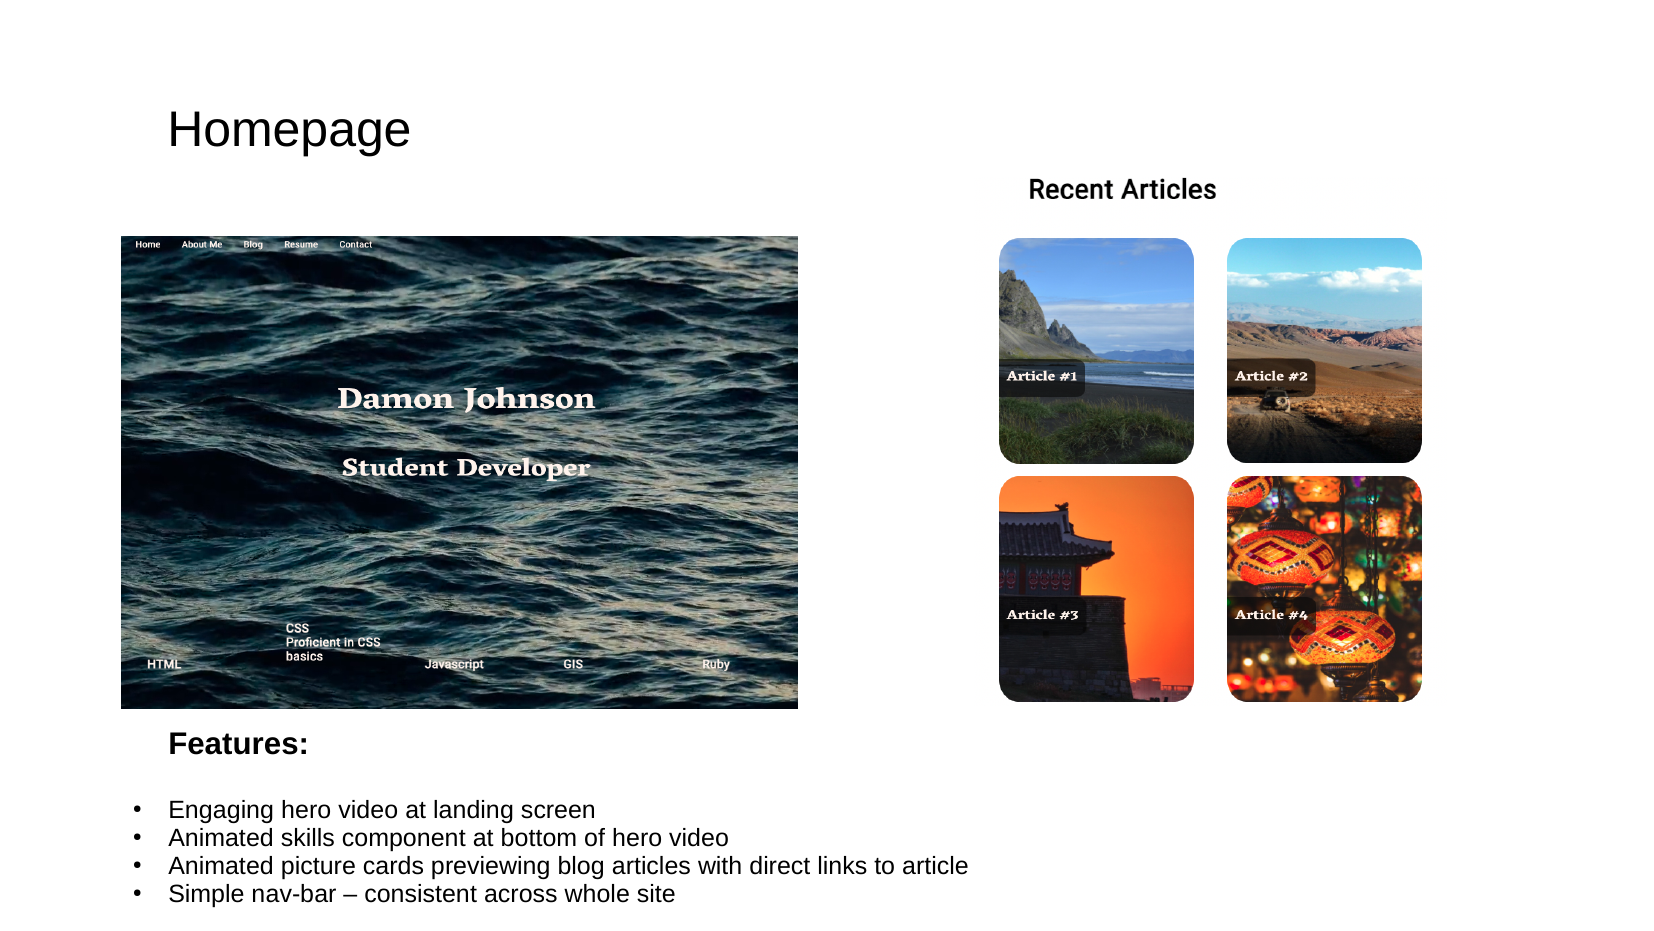

# Homepage
Features:
Engaging hero video at landing screen
Animated skills component at bottom of hero video
Animated picture cards previewing blog articles with direct links to article
Simple nav-bar – consistent across whole site